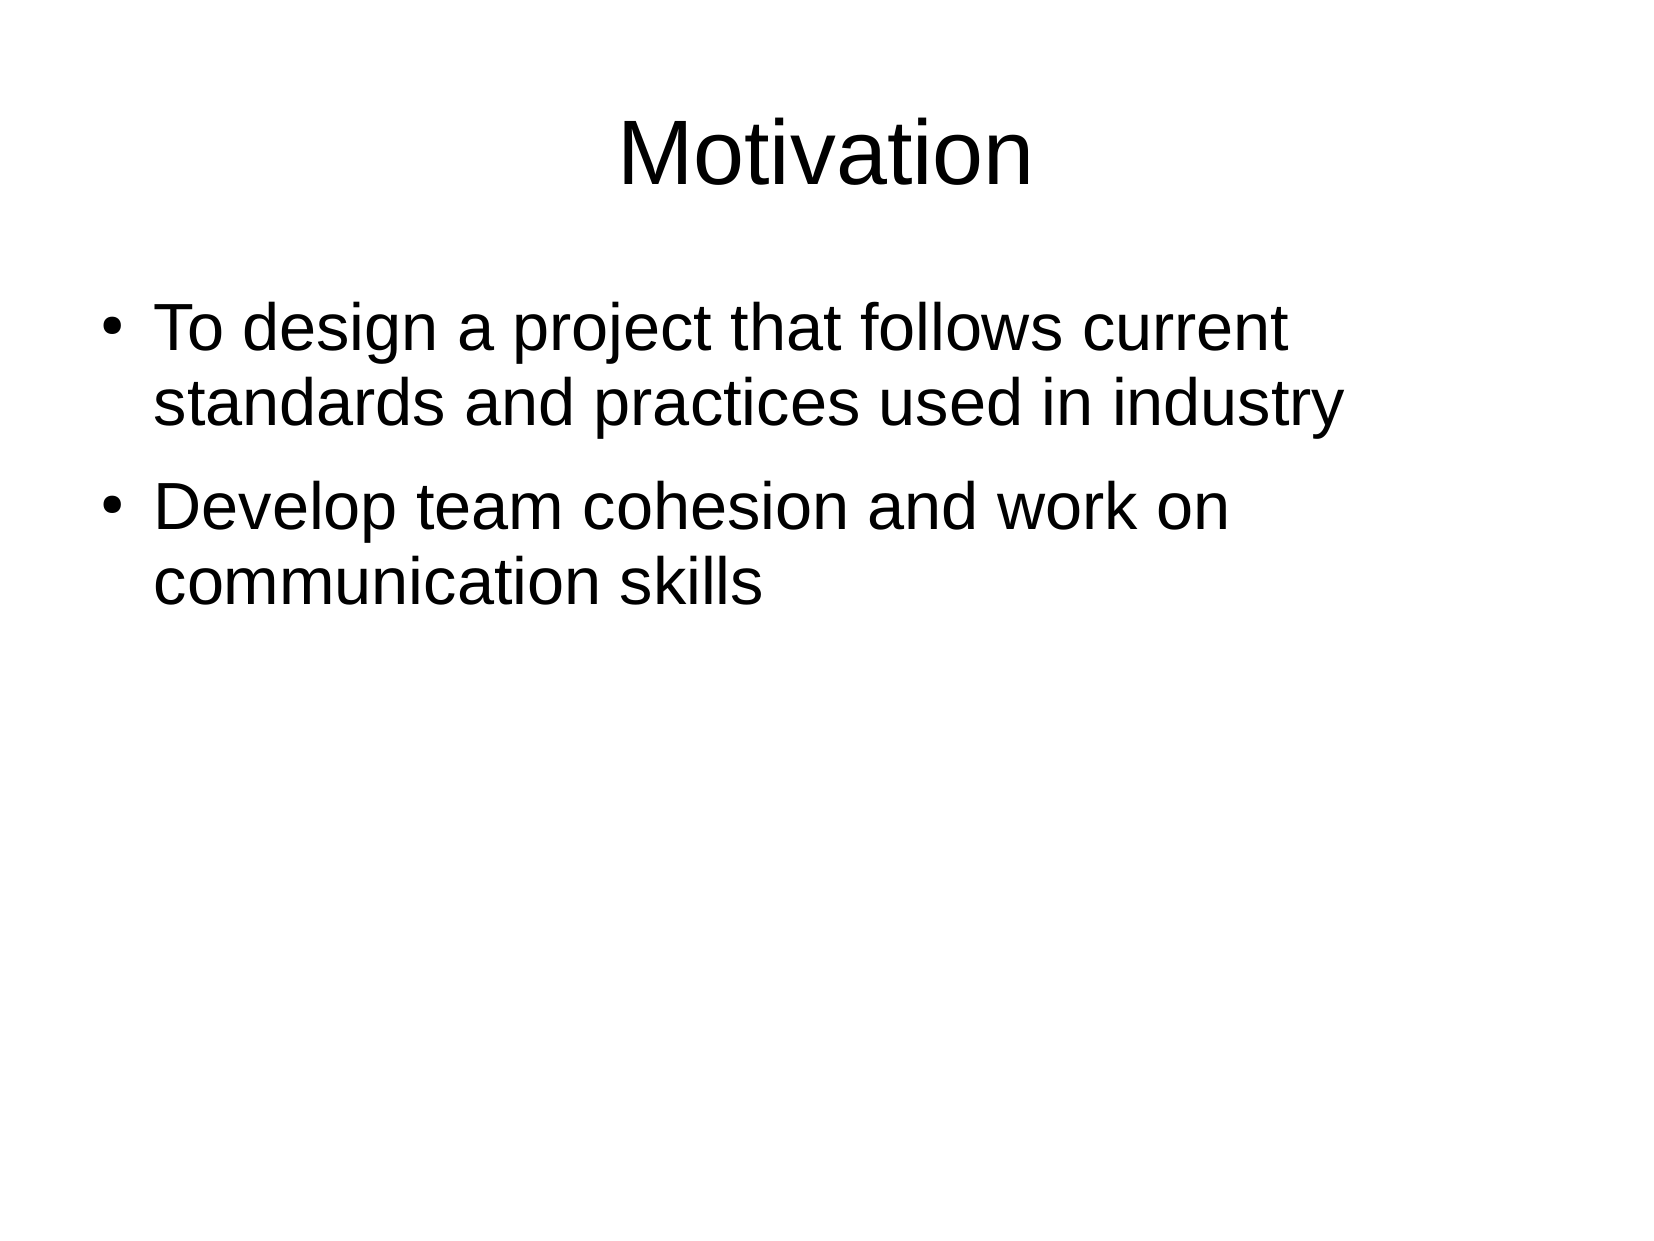

# Motivation
To design a project that follows current standards and practices used in industry
Develop team cohesion and work on communication skills